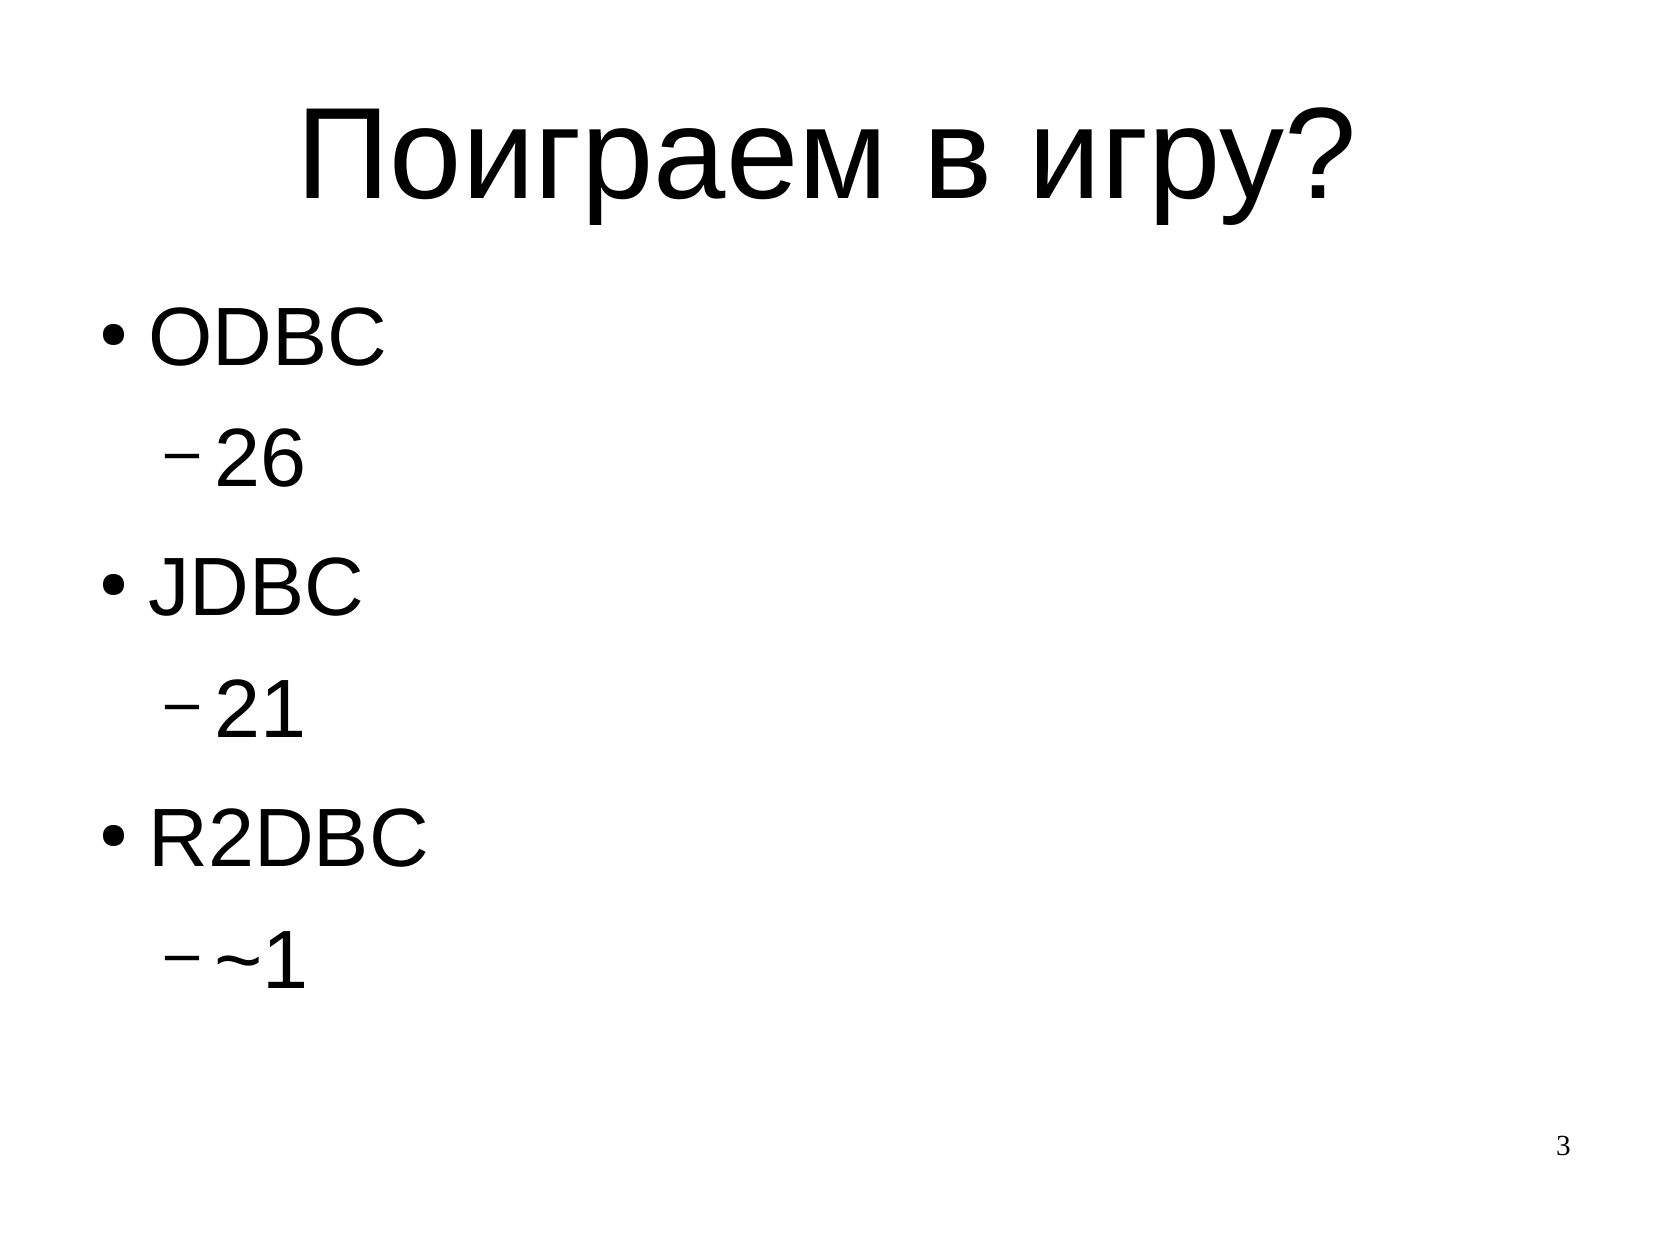

# Поиграем в игру?
ODBC
26
JDBC
21
R2DBC
~1
3